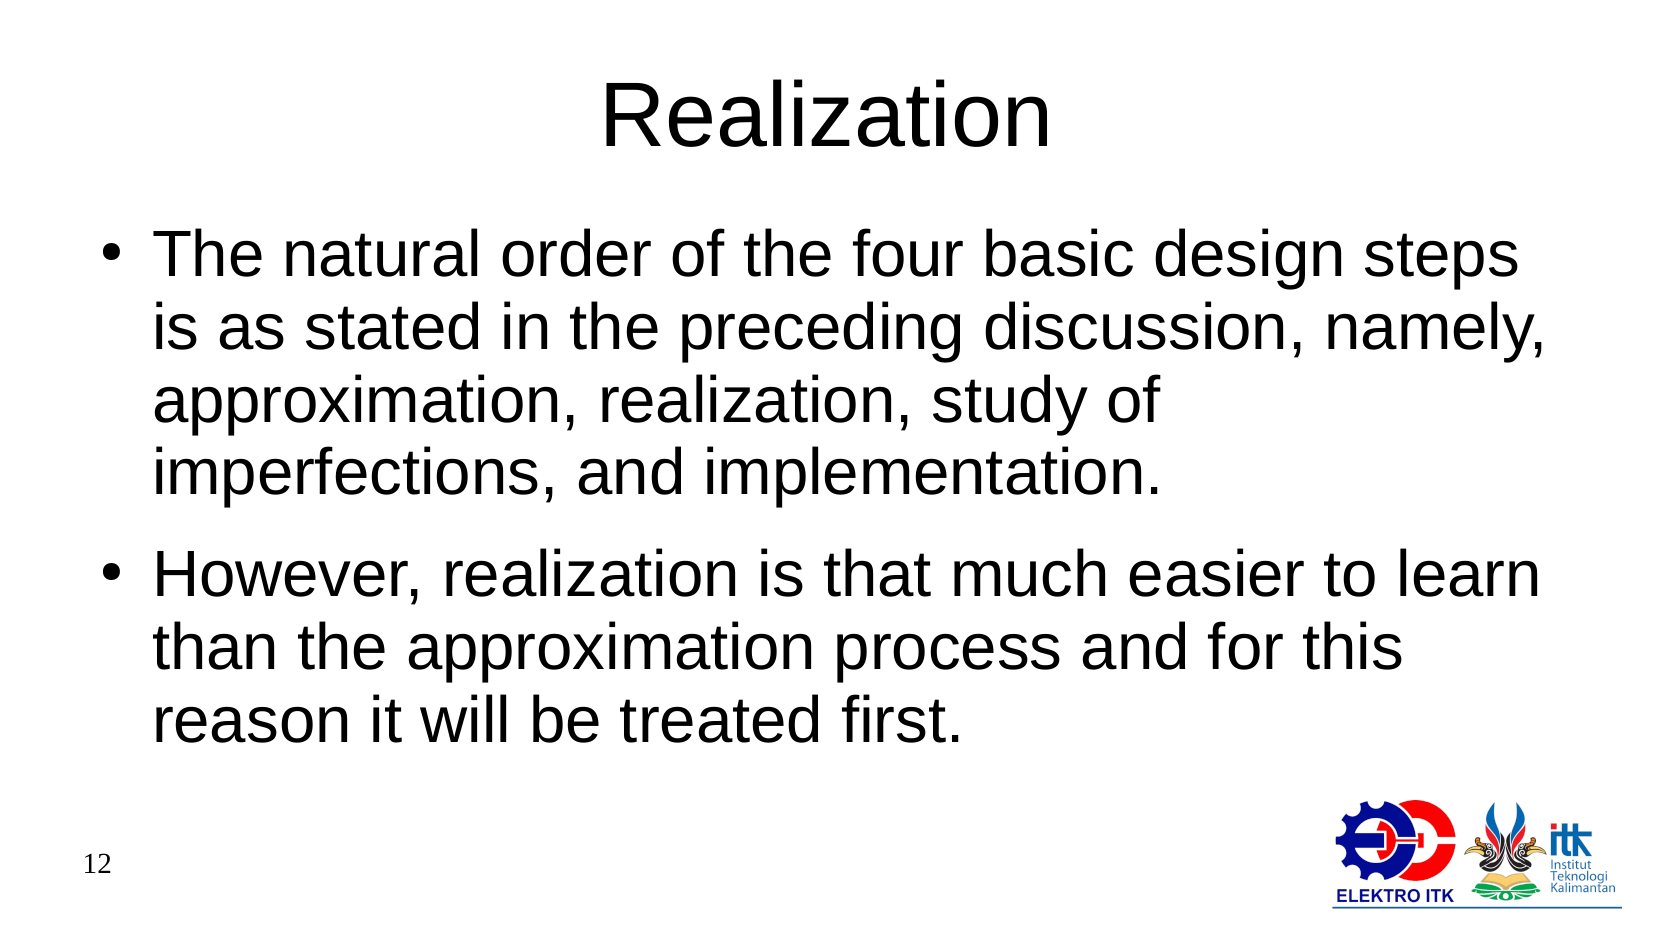

# Realization
The natural order of the four basic design steps is as stated in the preceding discussion, namely, approximation, realization, study of imperfections, and implementation.
However, realization is that much easier to learn than the approximation process and for this reason it will be treated ﬁrst.